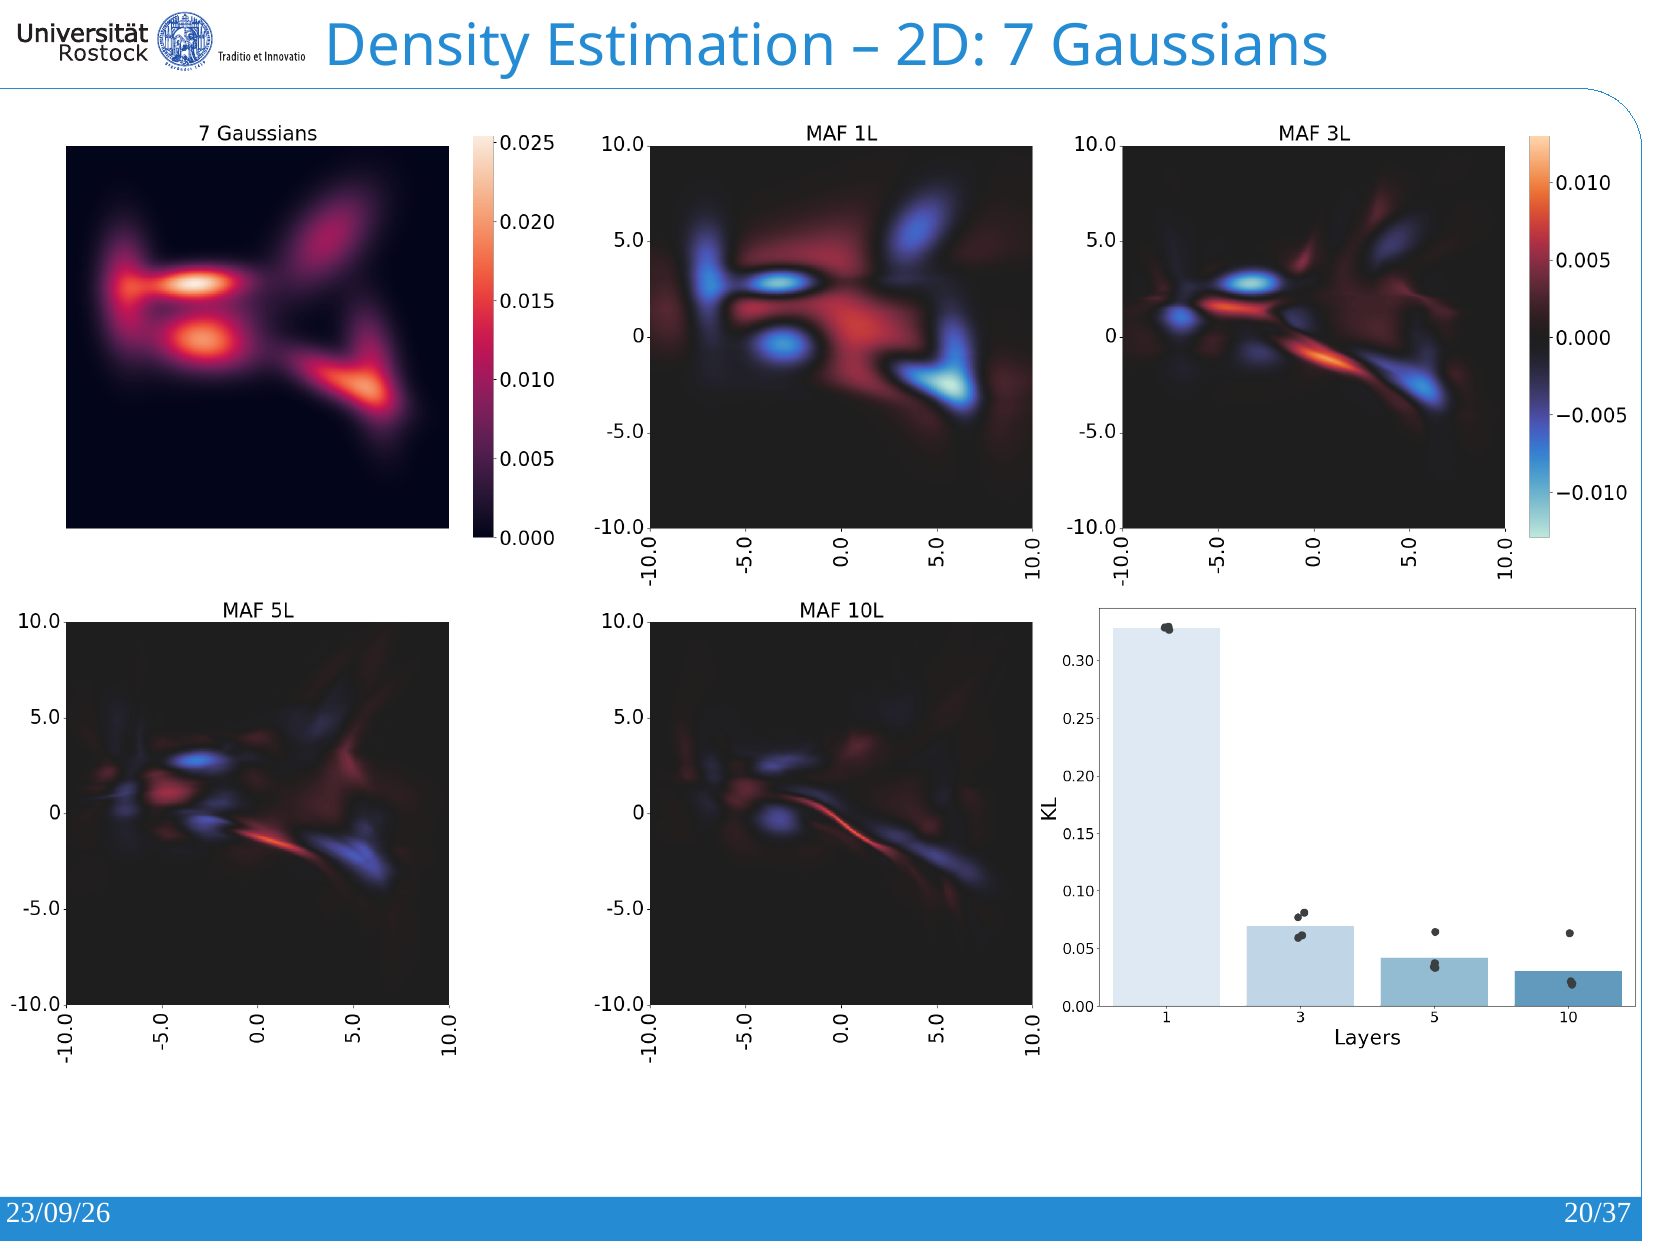

# Density Estimation – 2D: 7 Gaussians